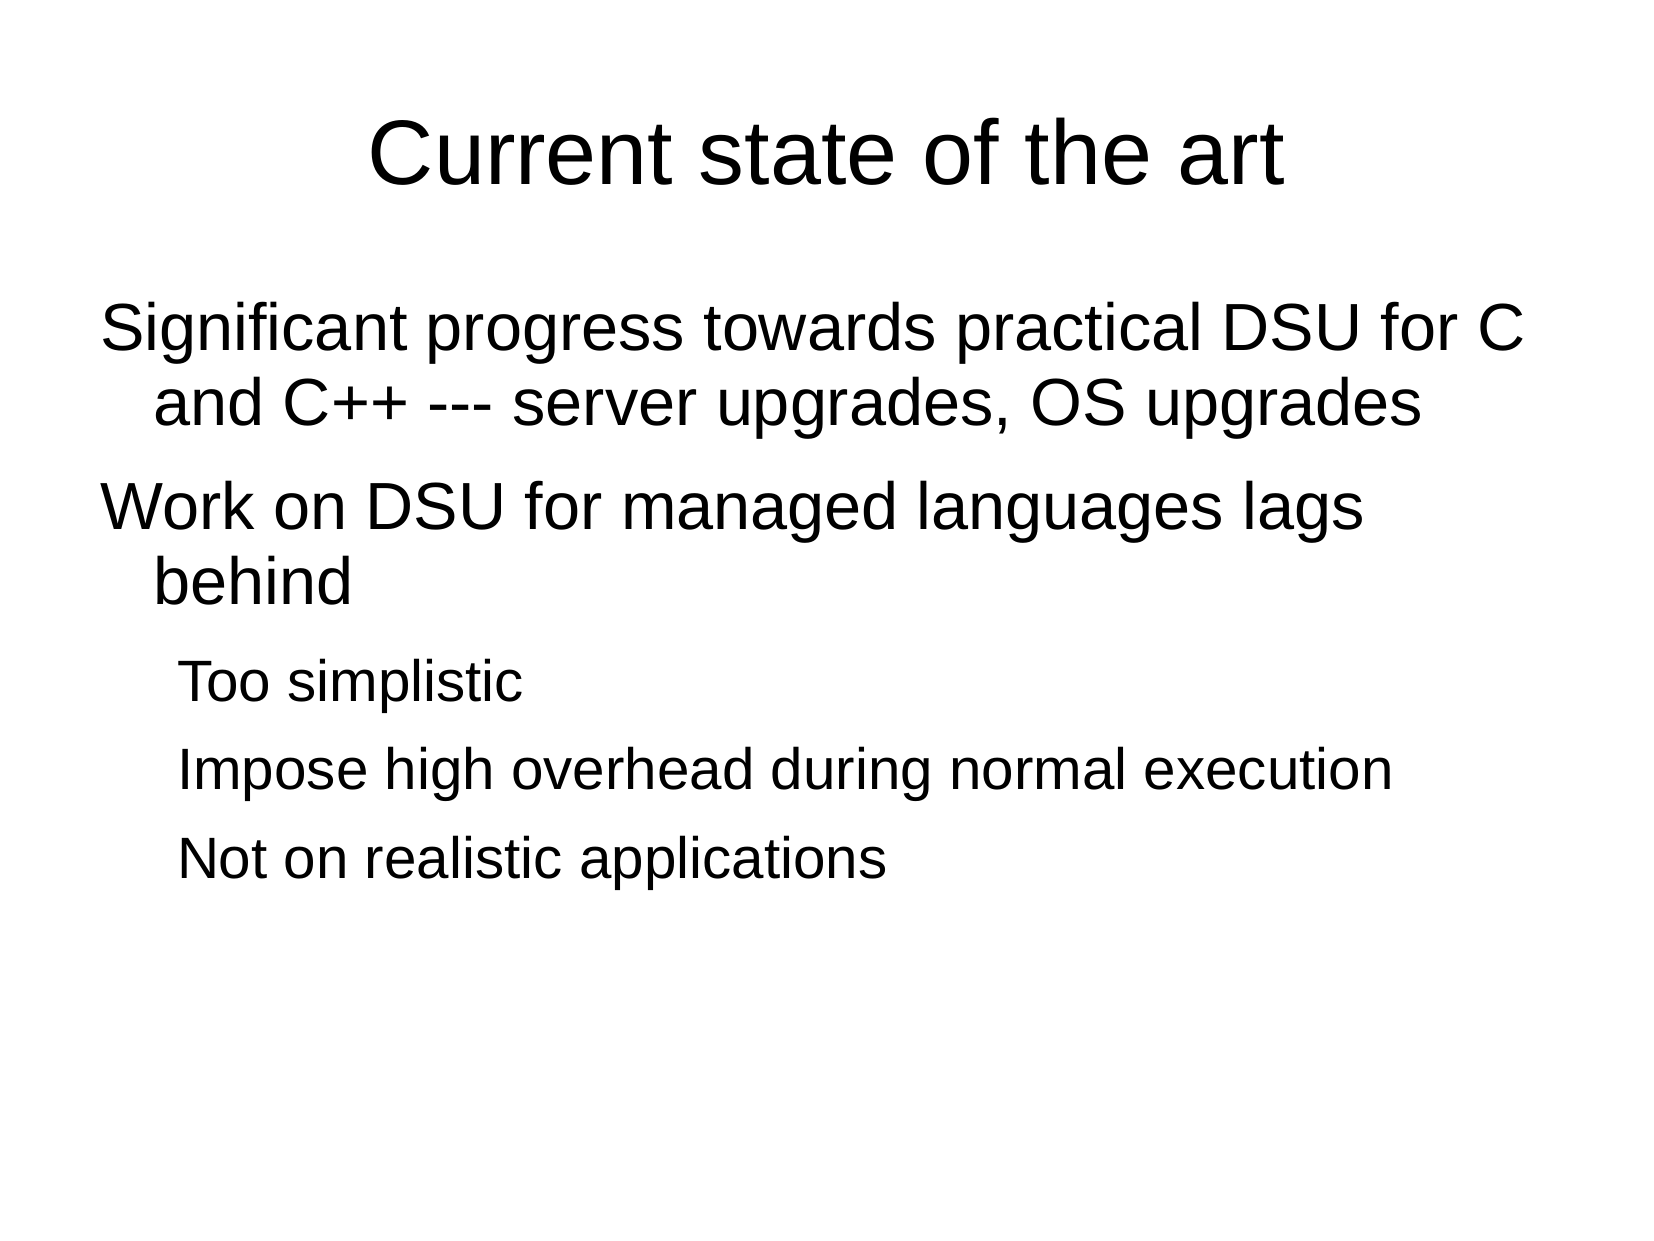

# Current state of the art
Significant progress towards practical DSU for C and C++ --- server upgrades, OS upgrades
Work on DSU for managed languages lags behind
Too simplistic
Impose high overhead during normal execution
Not on realistic applications